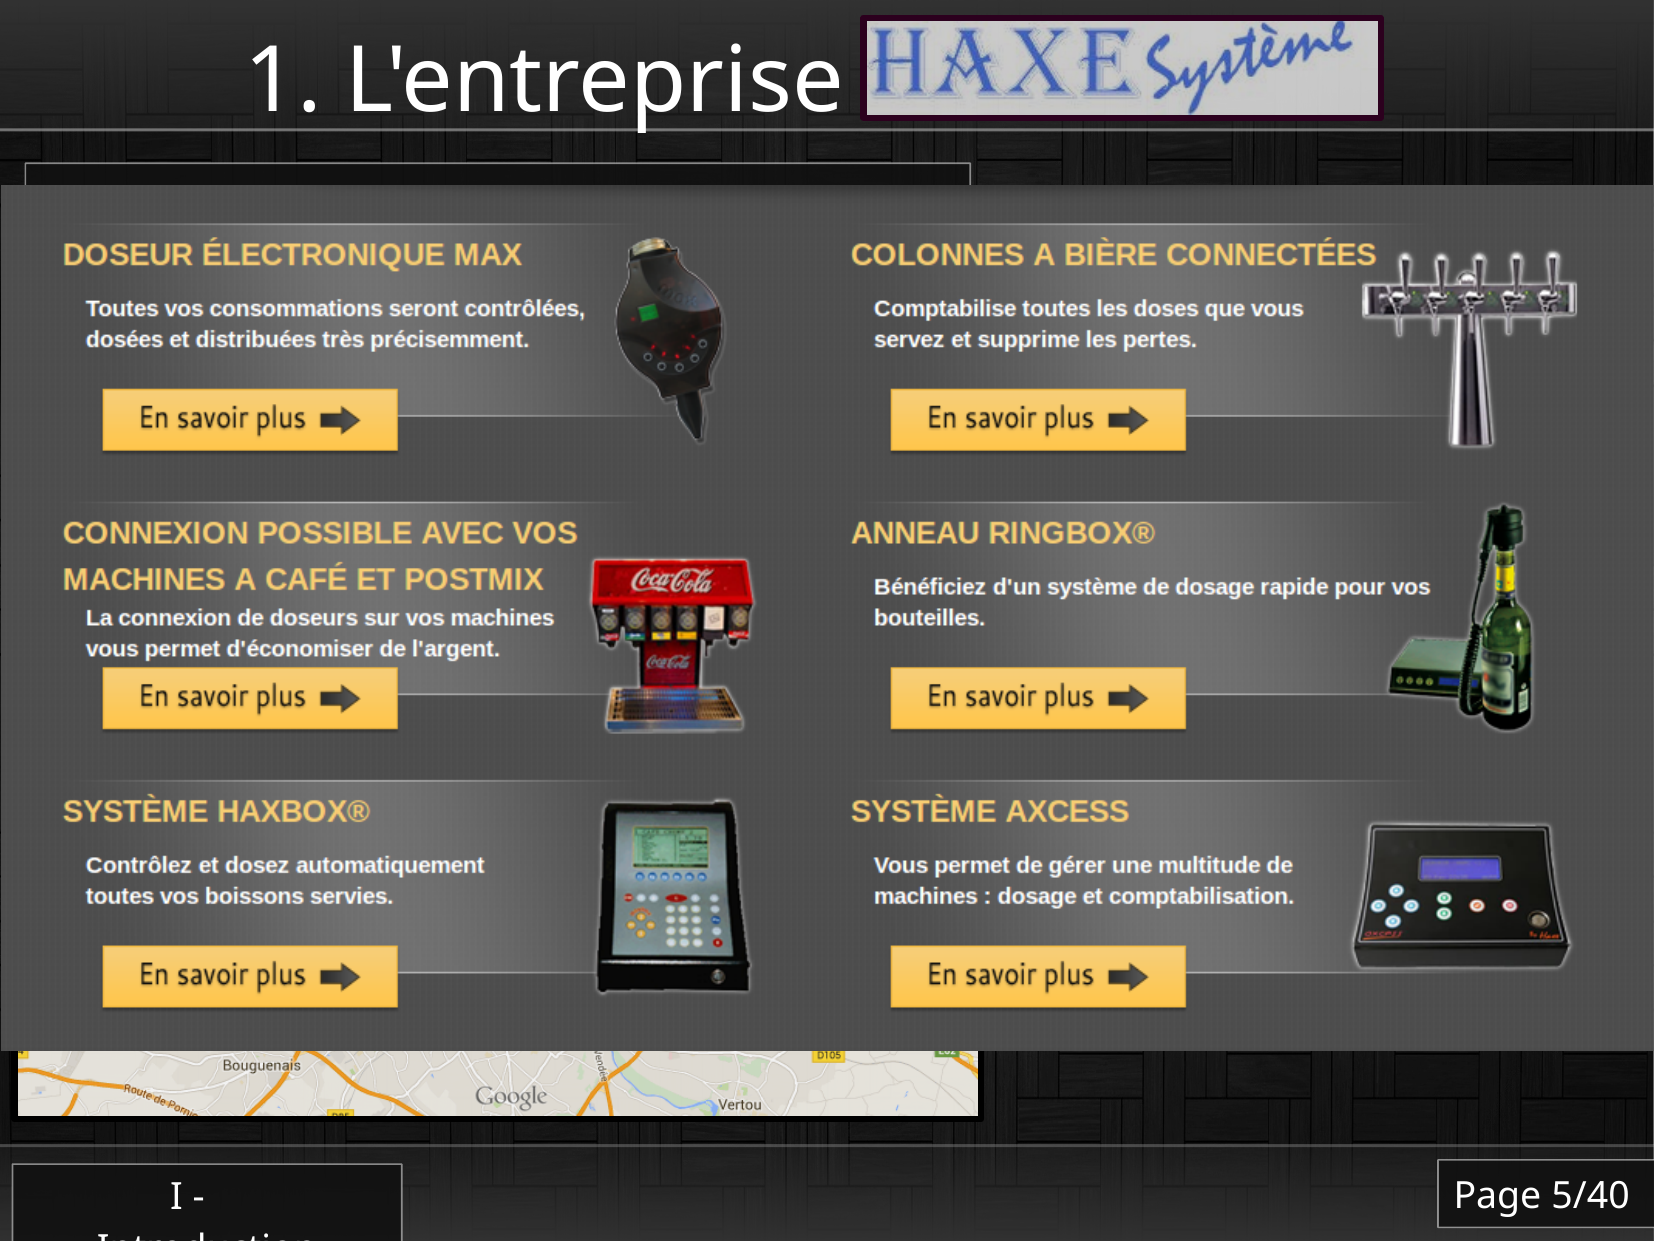

1. L'entreprise
44240 - La Chapelle sur Erdre
1 rue de Lorraine
Moins de 10 employés
Commerce de gros
(Commerce inter-entreprise, CHR)
Monopole du marché
I -	Introduction